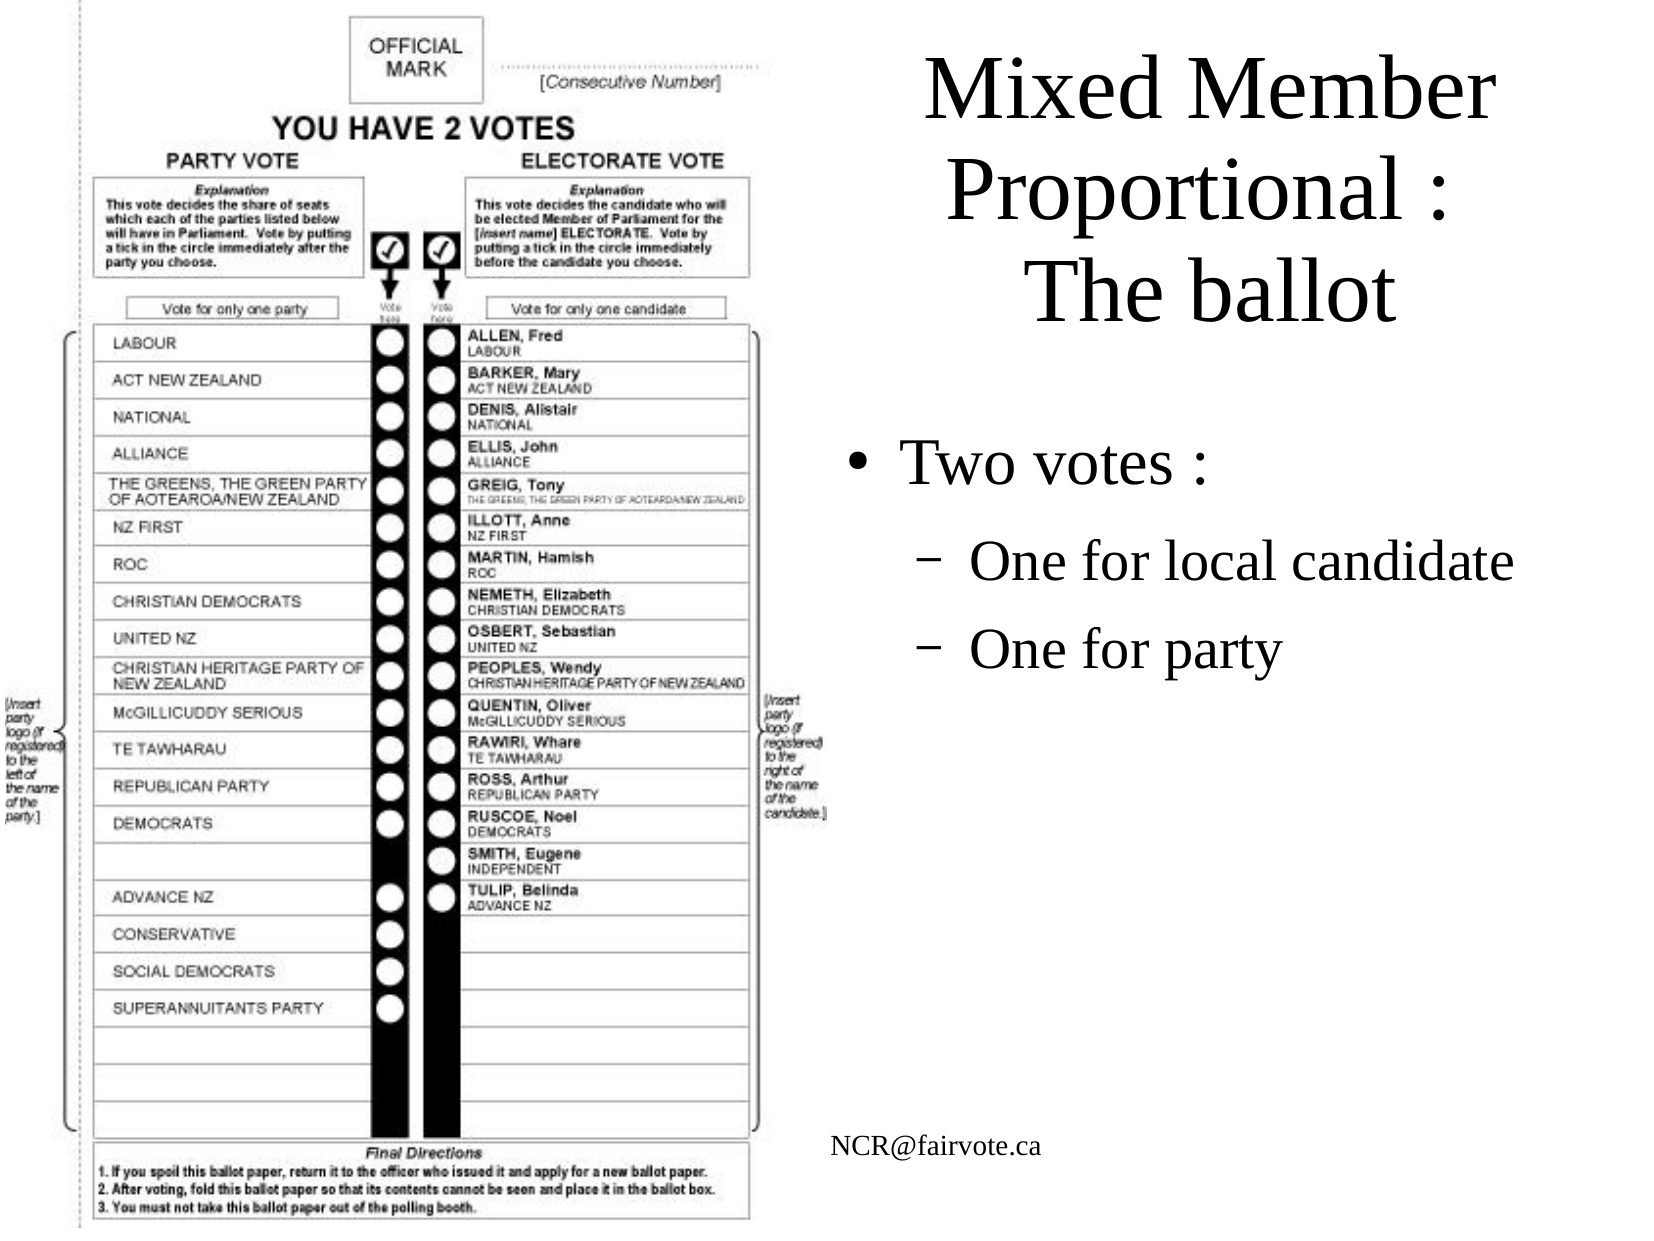

# Mixed Member Proportional : The ballot
Two votes :
One for local candidate
One for party
www.fairvote.ca - NCR@fairvote.ca